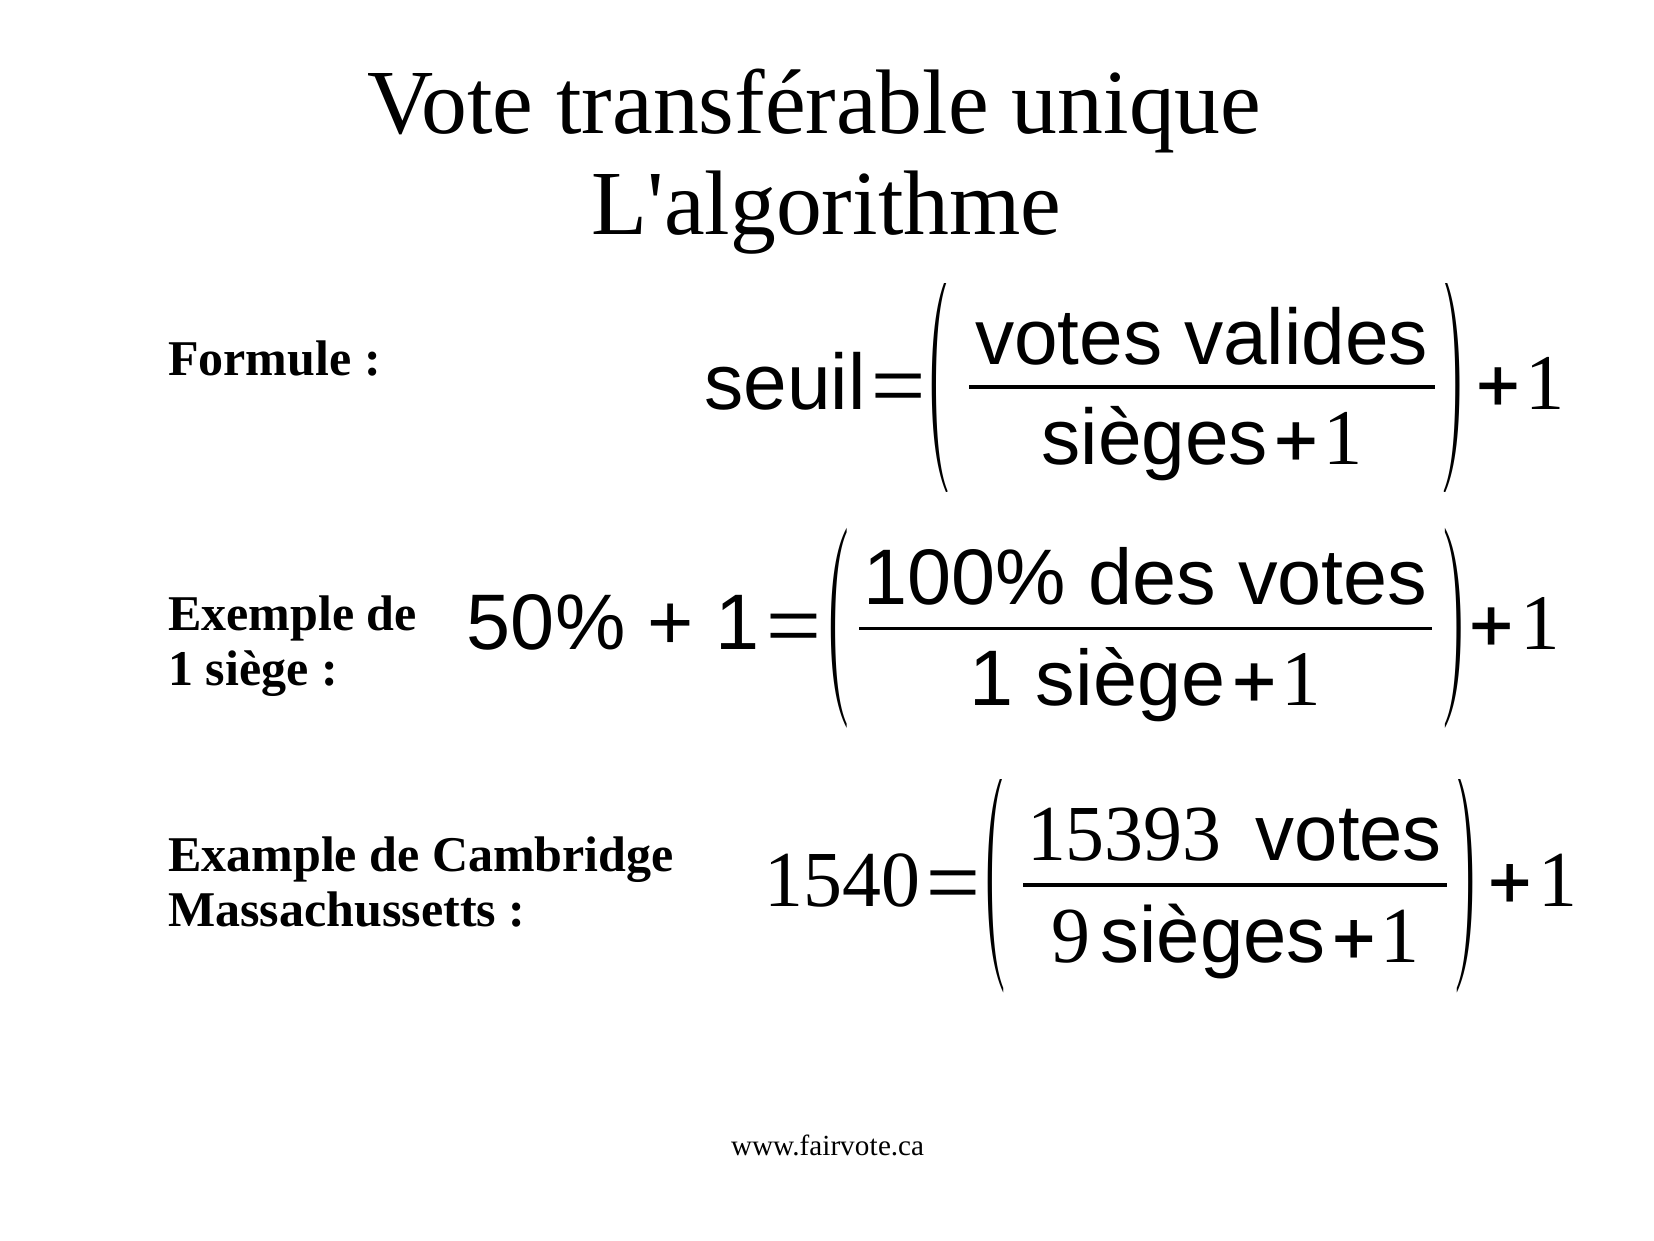

# Vote transférable unique L'algorithme
Formule :
Exemple de
1 siège :
Example de Cambridge Massachussetts :
www.fairvote.ca